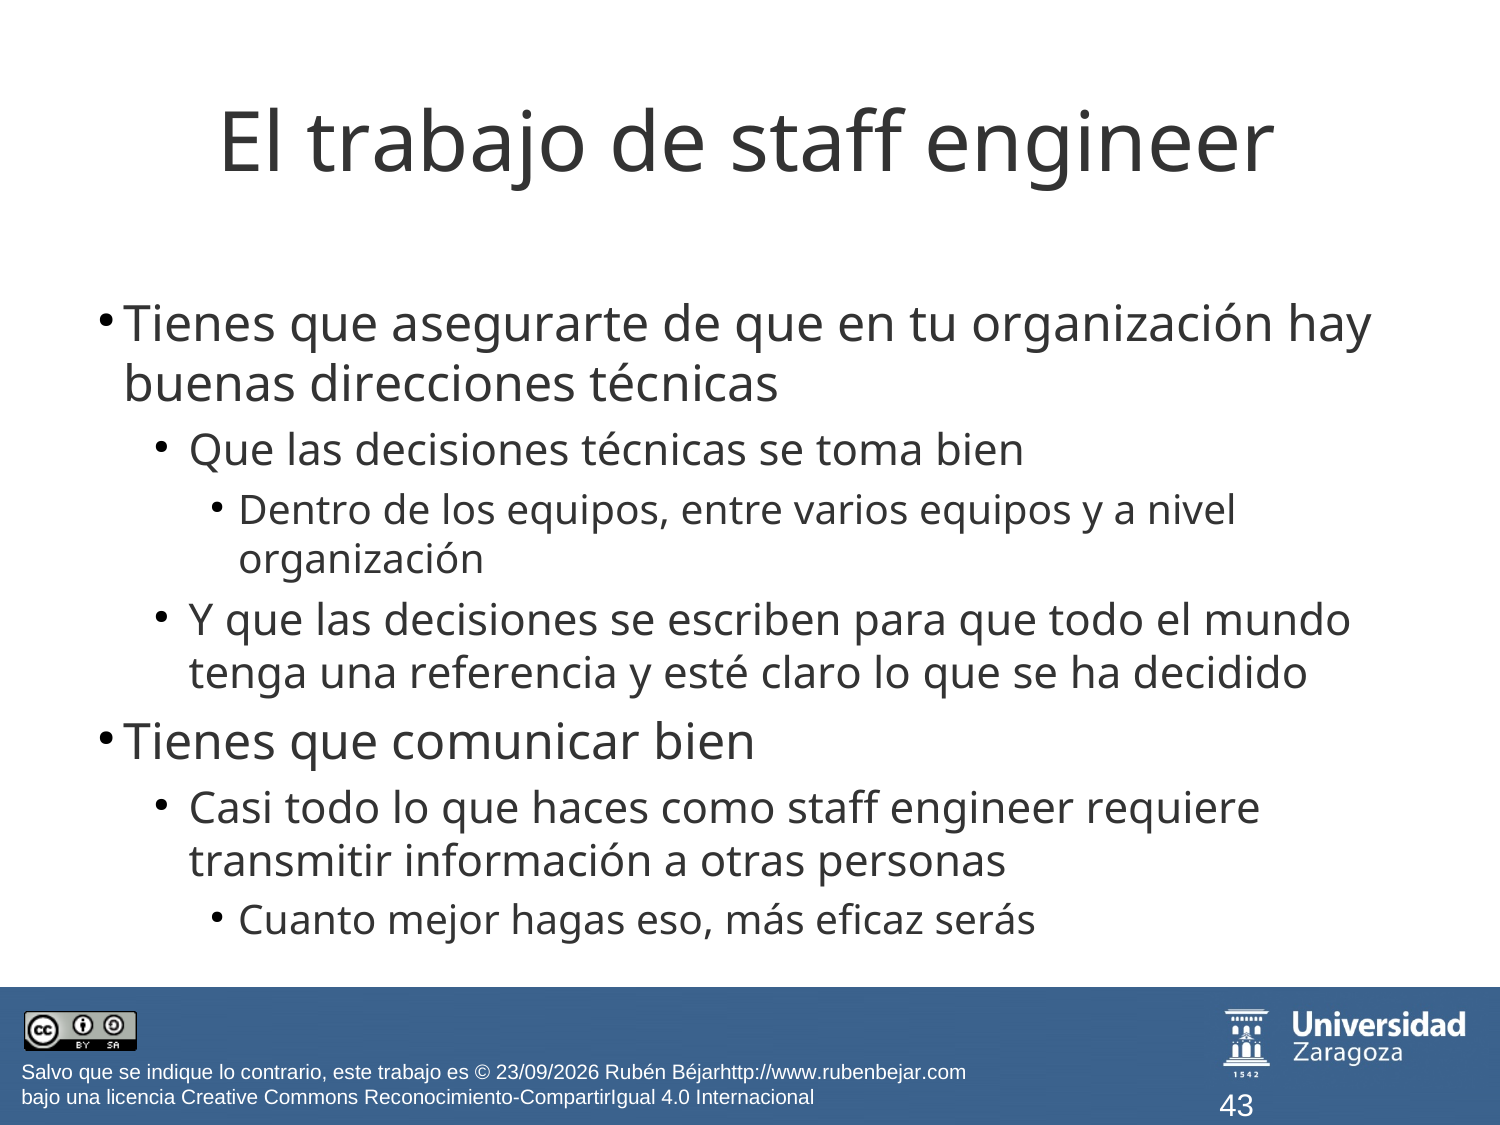

# El trabajo de staff engineer
Tienes que asegurarte de que en tu organización hay buenas direcciones técnicas
Que las decisiones técnicas se toma bien
Dentro de los equipos, entre varios equipos y a nivel organización
Y que las decisiones se escriben para que todo el mundo tenga una referencia y esté claro lo que se ha decidido
Tienes que comunicar bien
Casi todo lo que haces como staff engineer requiere transmitir información a otras personas
Cuanto mejor hagas eso, más eficaz serás